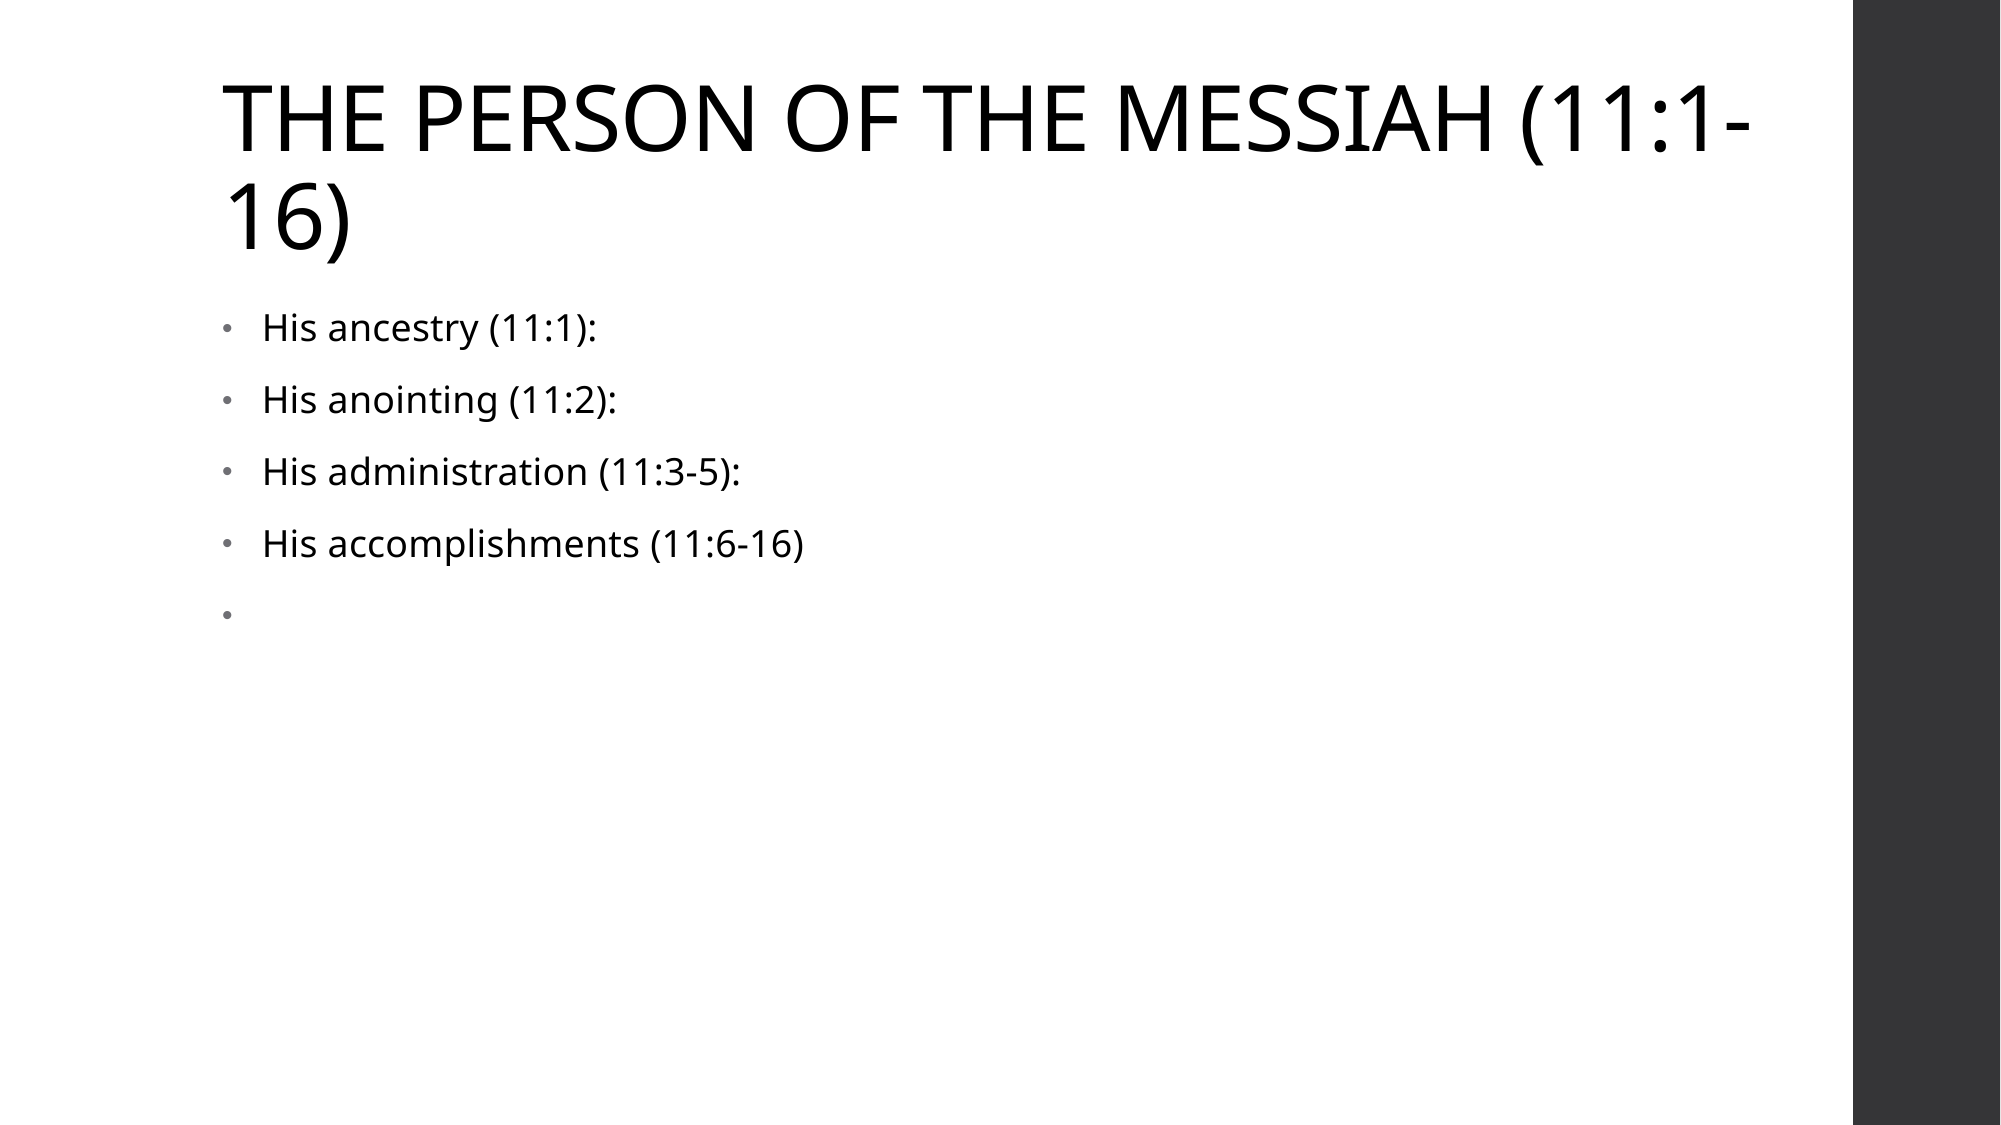

# THE PERSON OF THE MESSIAH (11:1-16)
 His ancestry (11:1):
 His anointing (11:2):
 His administration (11:3-5):
 His accomplishments (11:6-16)